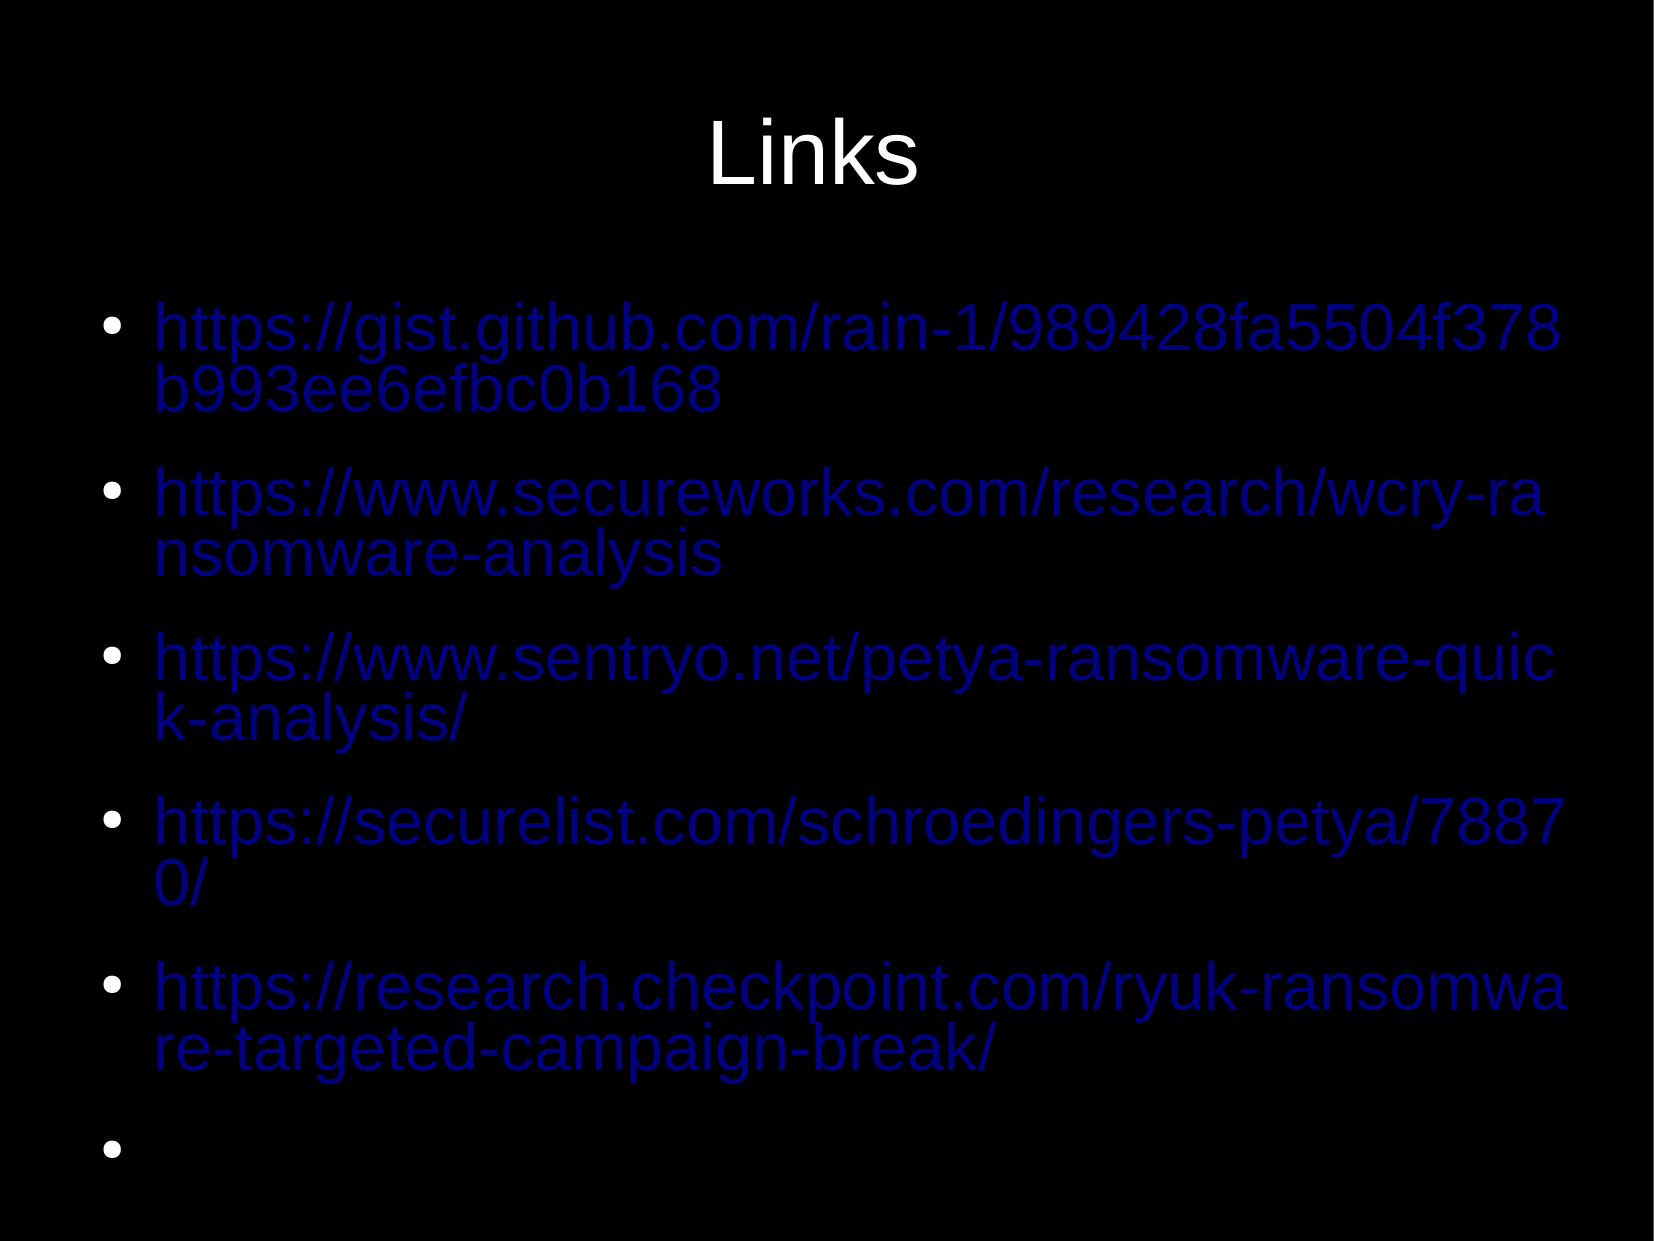

# Links
https://gist.github.com/rain-1/989428fa5504f378b993ee6efbc0b168
https://www.secureworks.com/research/wcry-ransomware-analysis
https://www.sentryo.net/petya-ransomware-quick-analysis/
https://securelist.com/schroedingers-petya/78870/
https://research.checkpoint.com/ryuk-ransomware-targeted-campaign-break/